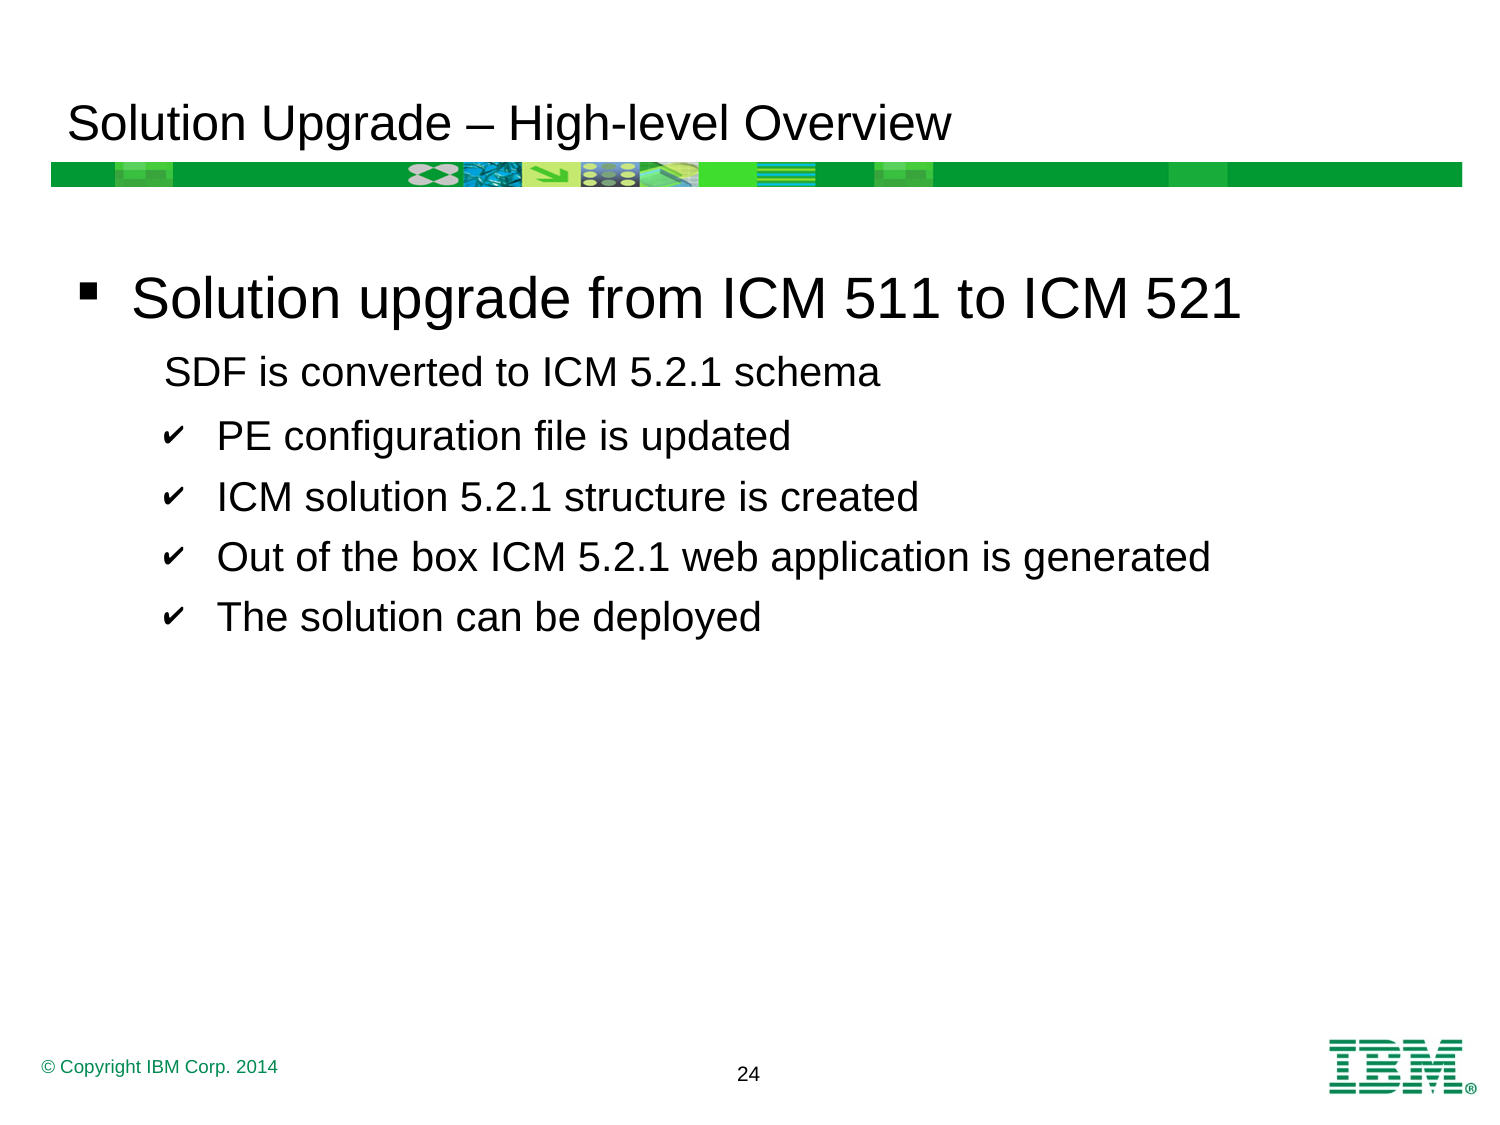

# Solution Upgrade – High-level Overview
Solution upgrade from ICM 511 to ICM 521
 SDF is converted to ICM 5.2.1 schema
PE configuration file is updated
ICM solution 5.2.1 structure is created
Out of the box ICM 5.2.1 web application is generated
The solution can be deployed
24